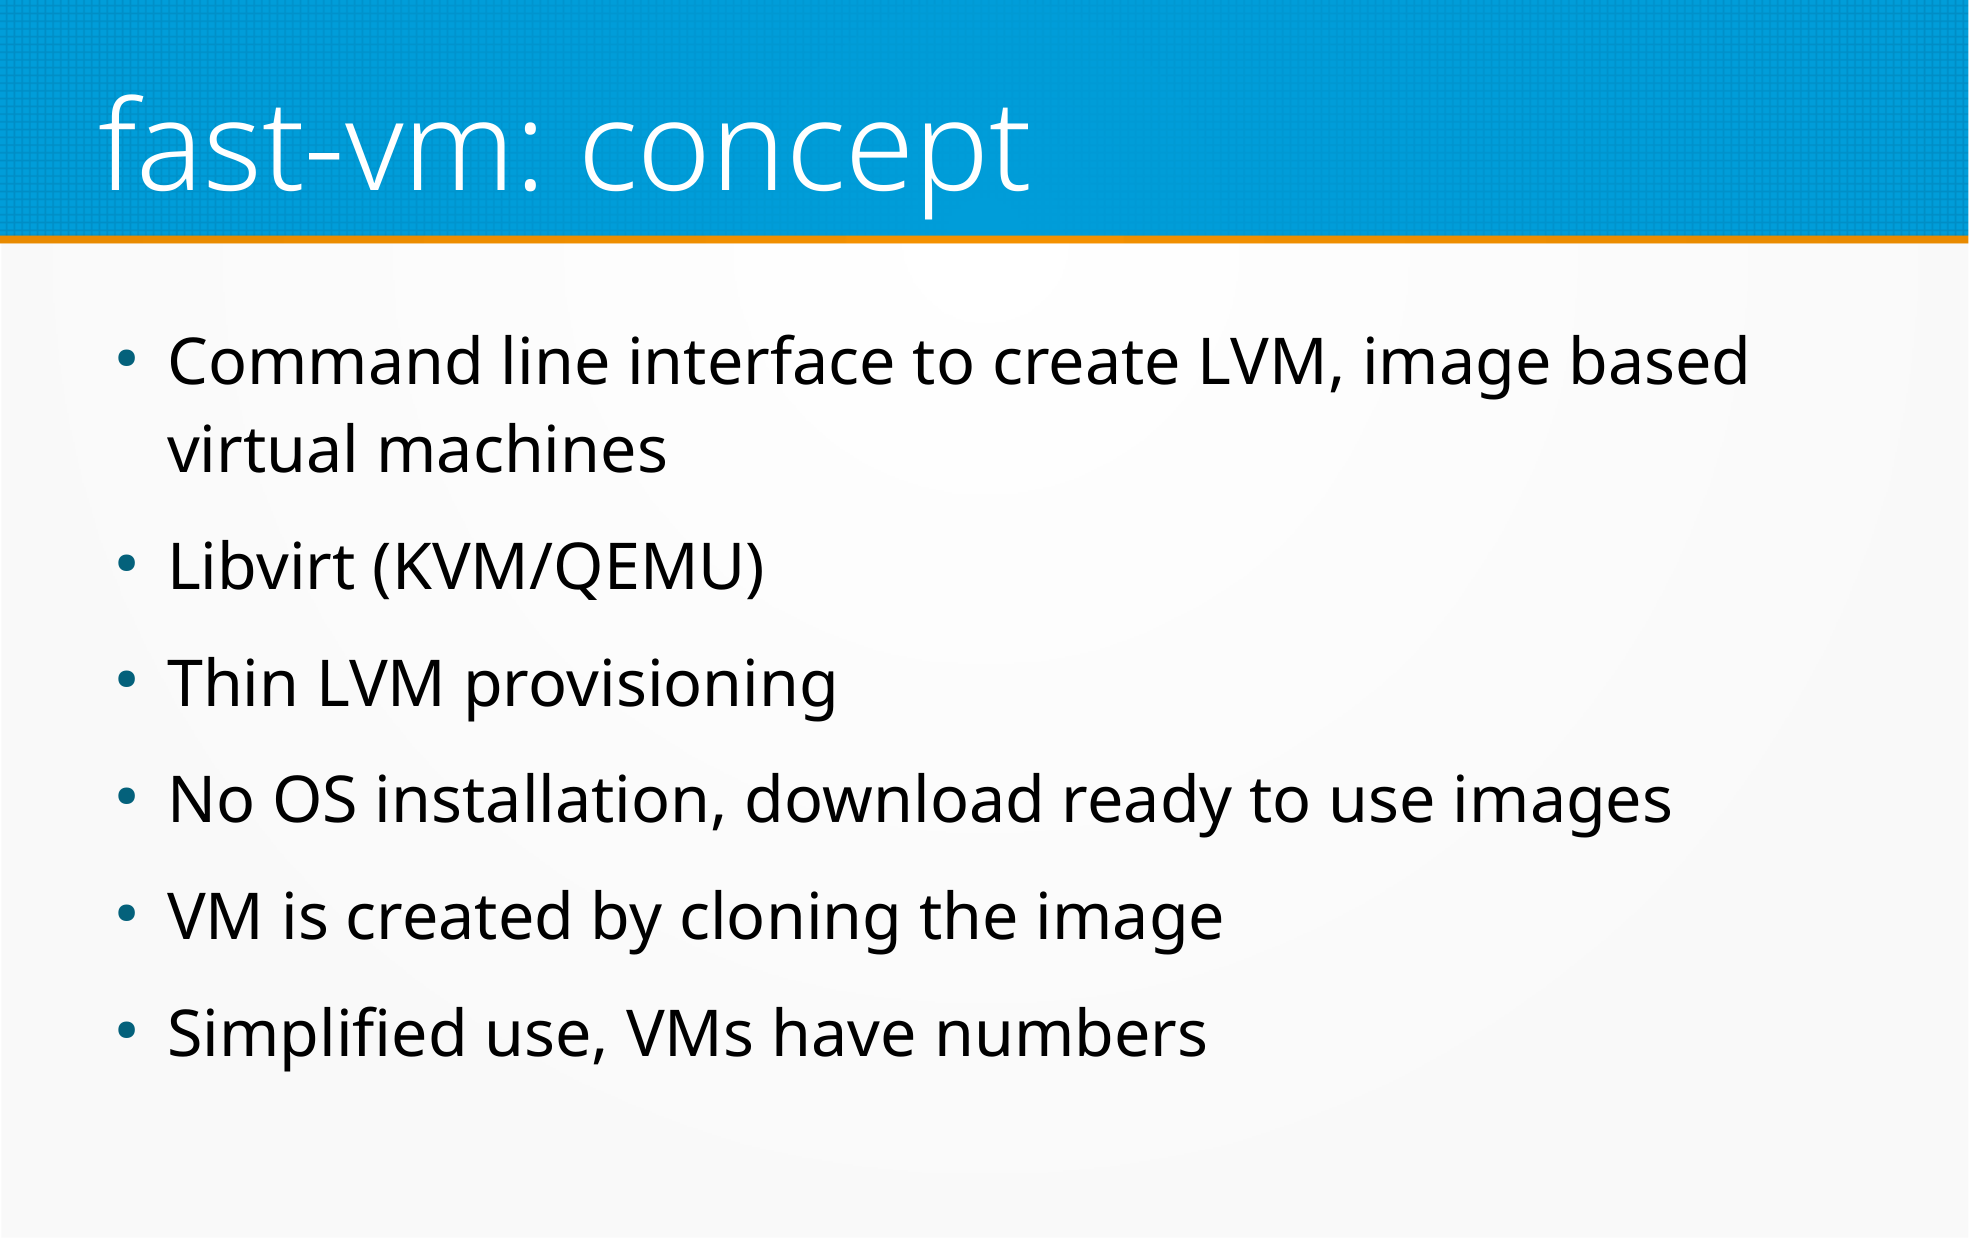

# fast-vm: concept
Command line interface to create LVM, image based virtual machines
Libvirt (KVM/QEMU)
Thin LVM provisioning
No OS installation, download ready to use images
VM is created by cloning the image
Simplified use, VMs have numbers